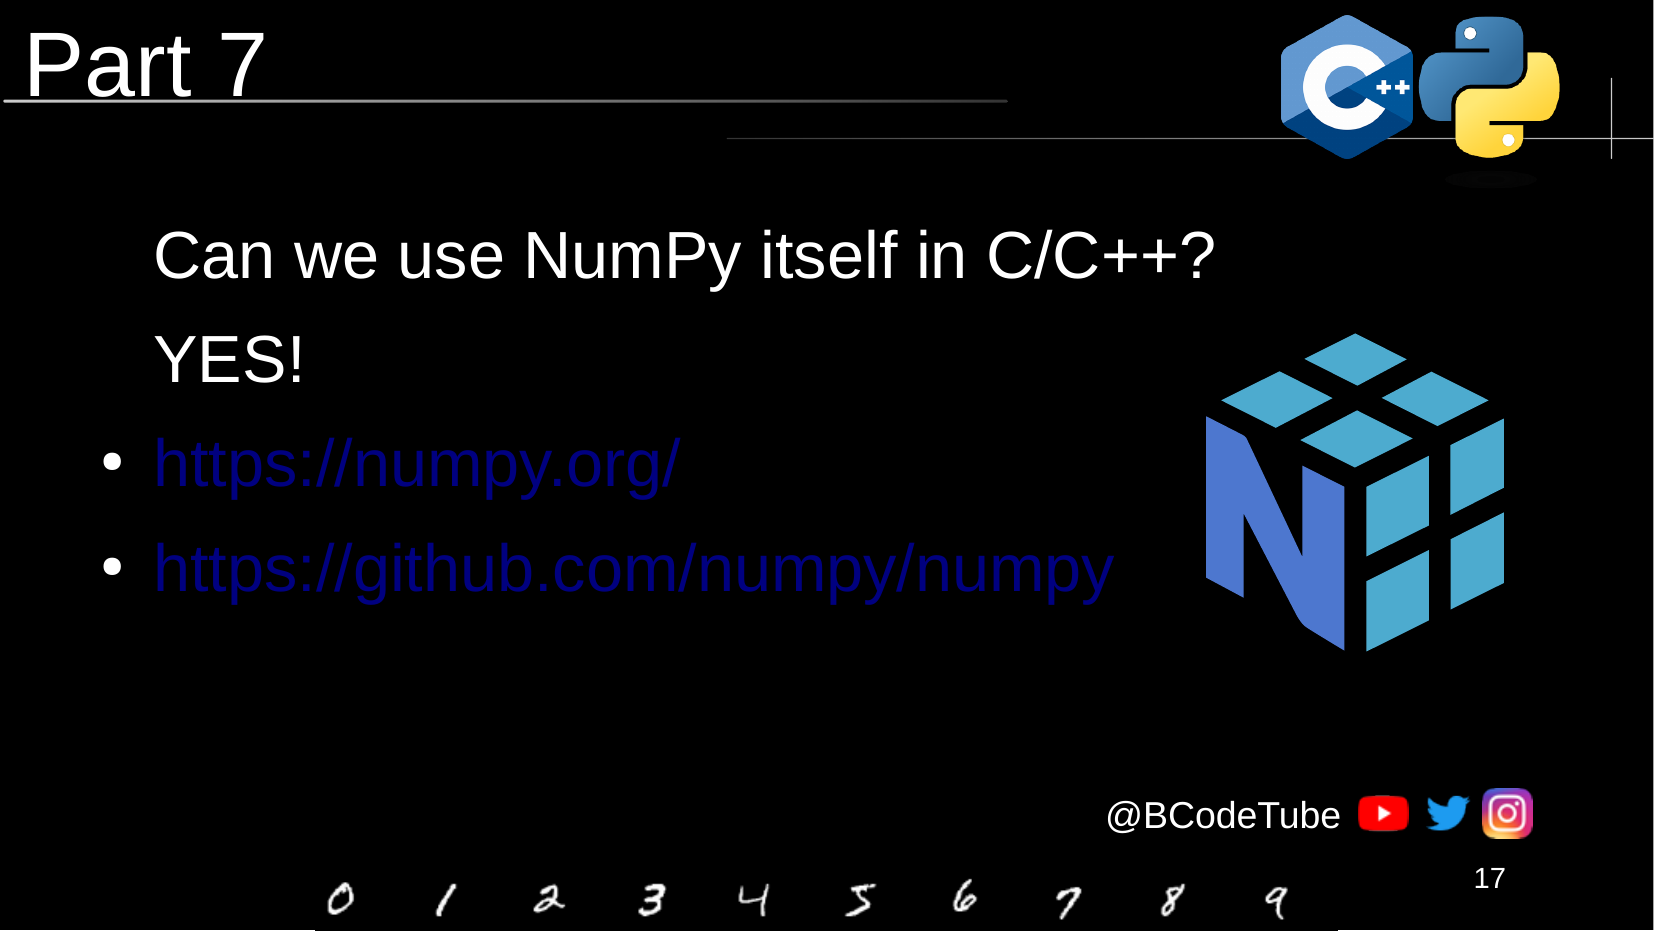

# Part 7
Can we use NumPy itself in C/C++?
YES!
https://numpy.org/
https://github.com/numpy/numpy
17